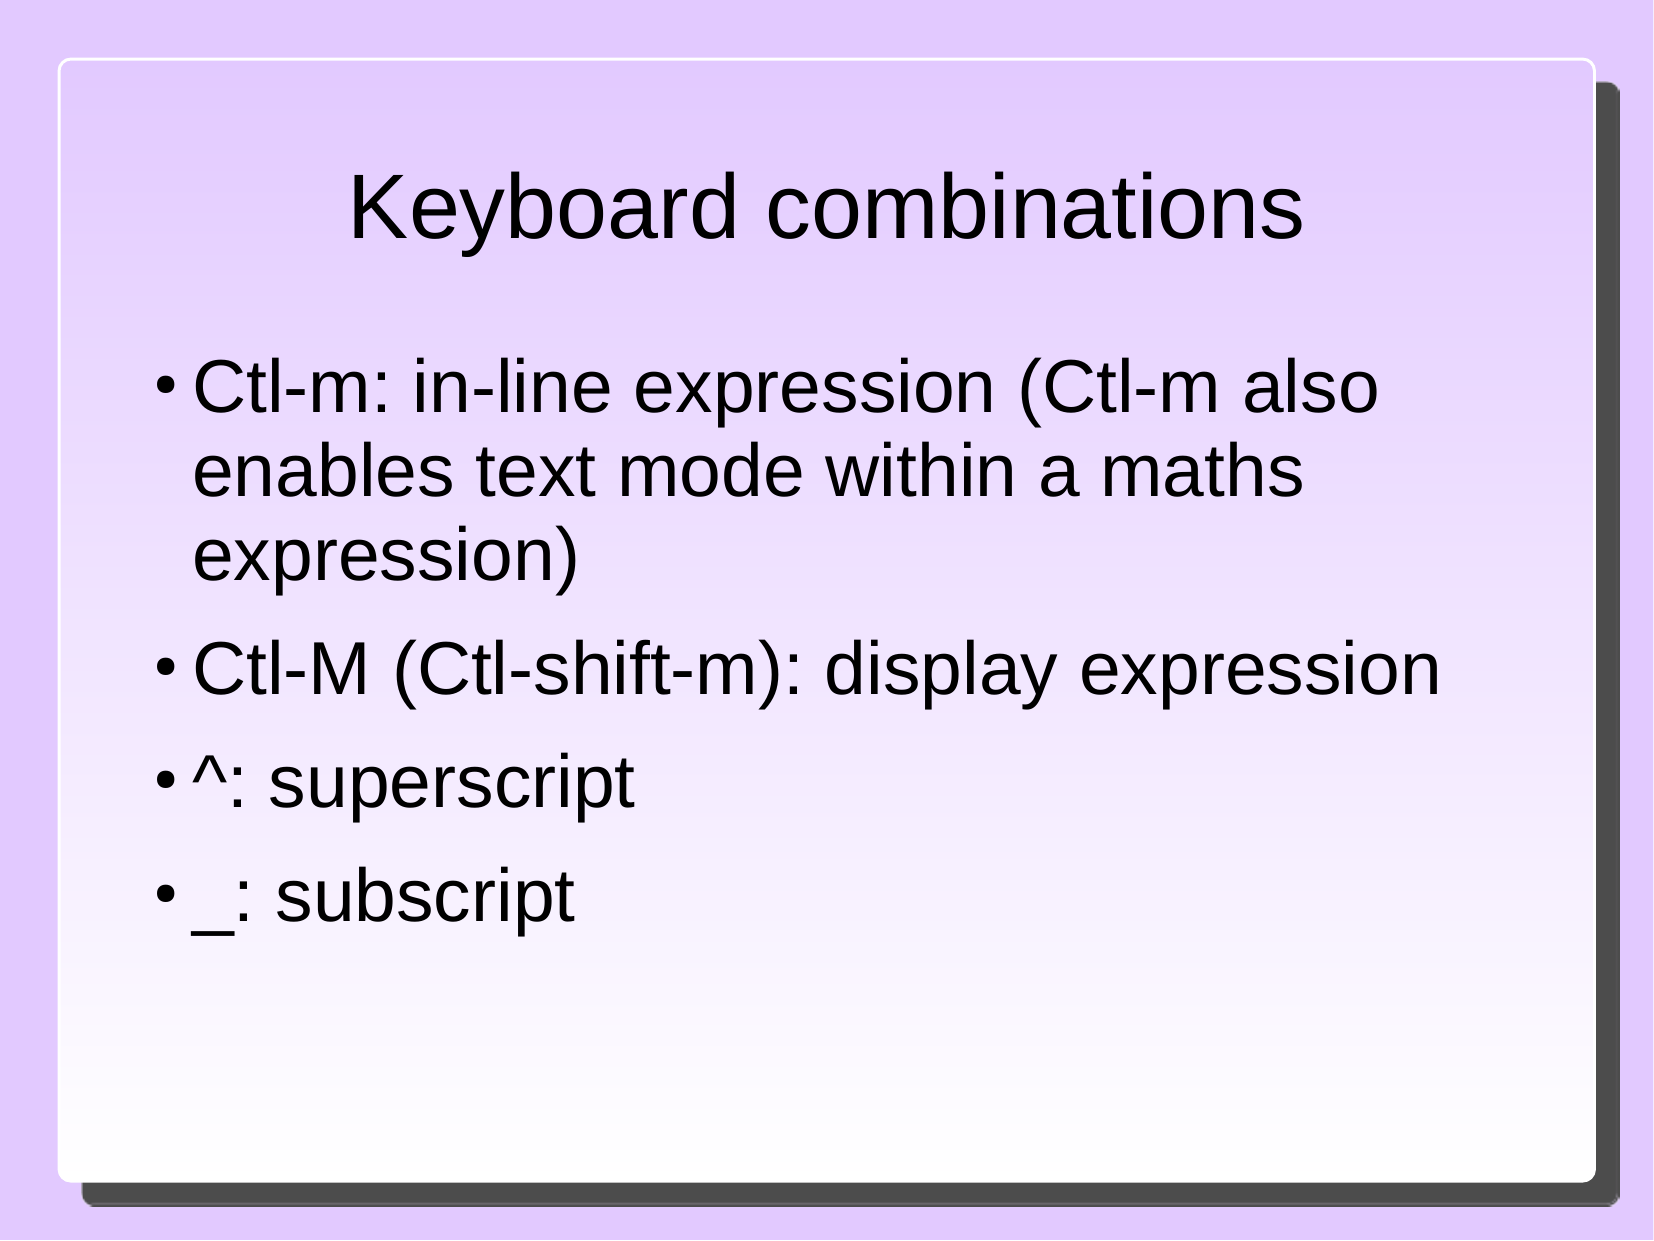

# Keyboard combinations
Ctl-m: in-line expression (Ctl-m also enables text mode within a maths expression)
Ctl-M (Ctl-shift-m): display expression
^: superscript
_: subscript